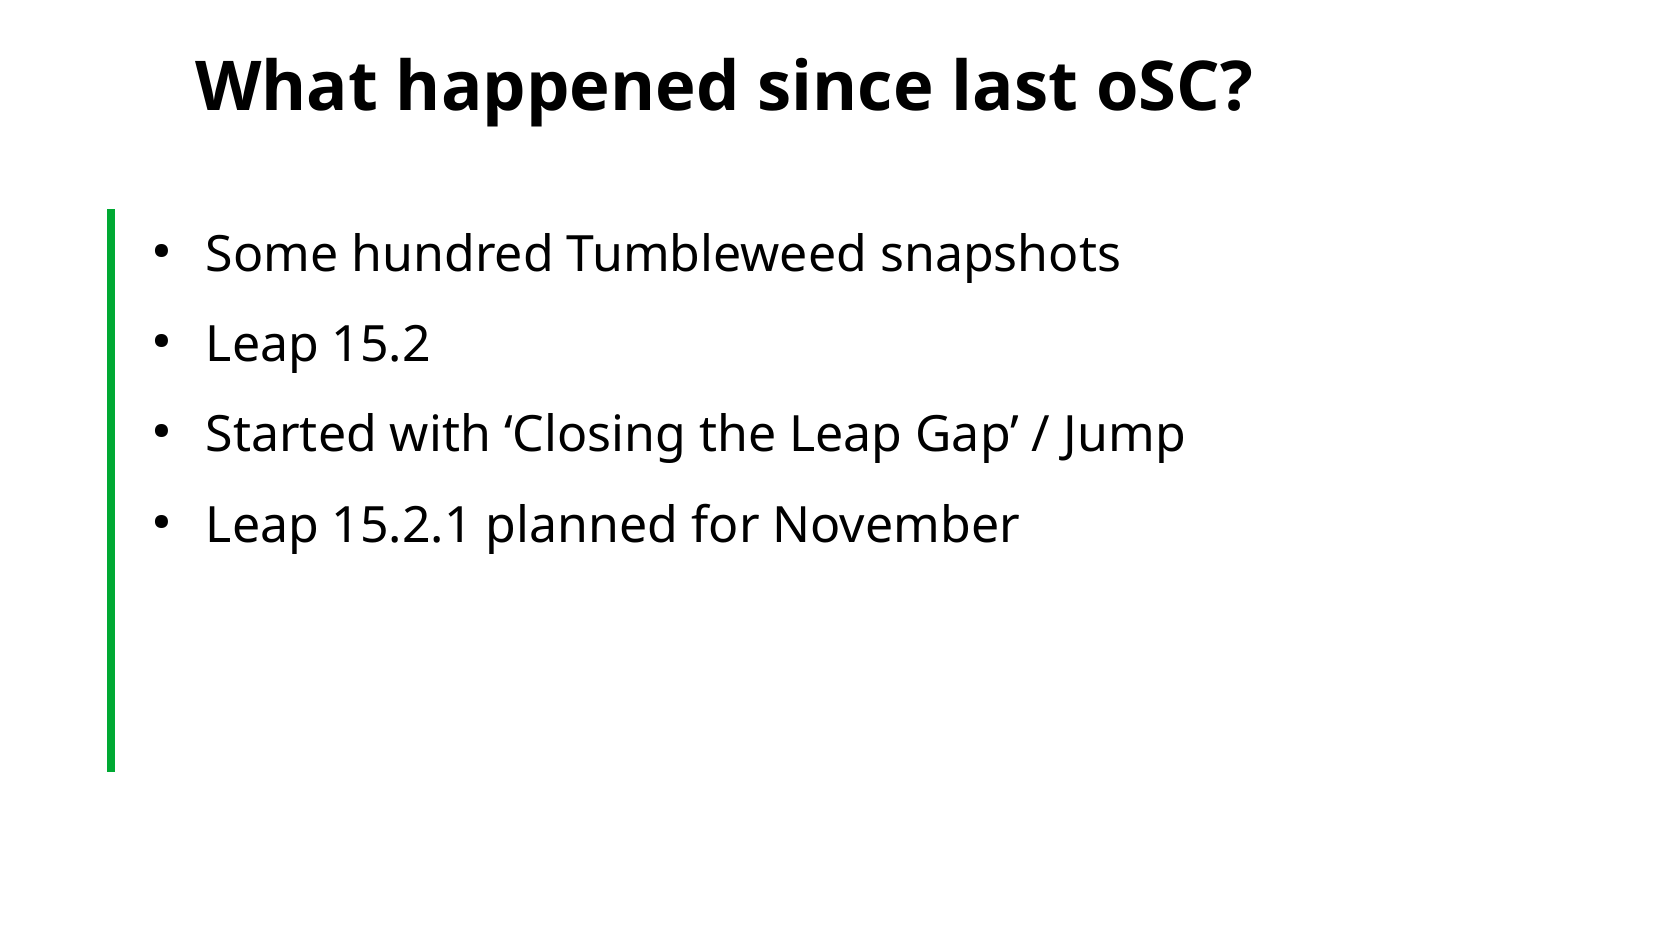

# What happened since last oSC?
Some hundred Tumbleweed snapshots
Leap 15.2
Started with ‘Closing the Leap Gap’ / Jump
Leap 15.2.1 planned for November